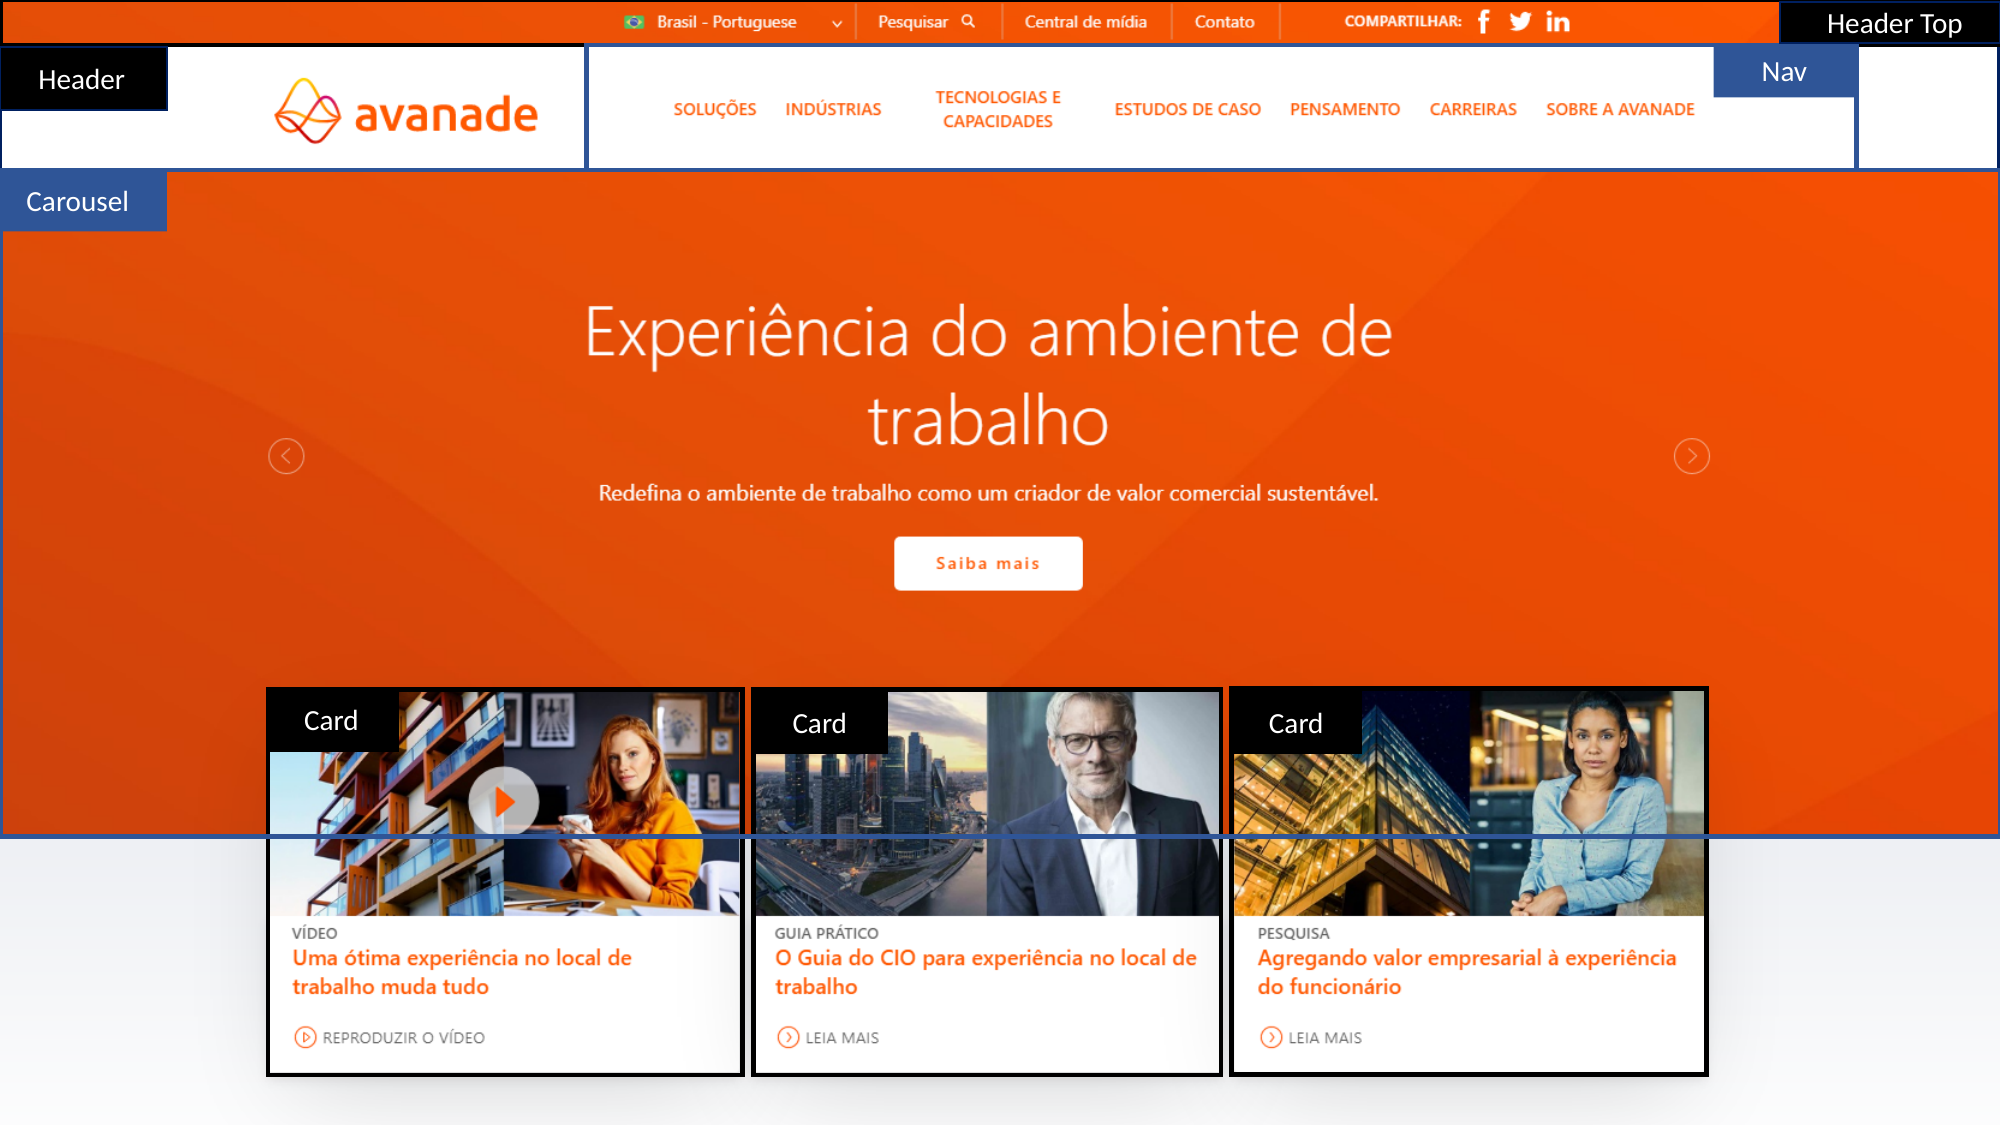

Header Top
Nav
Header
Carousel
Card
Card
Card